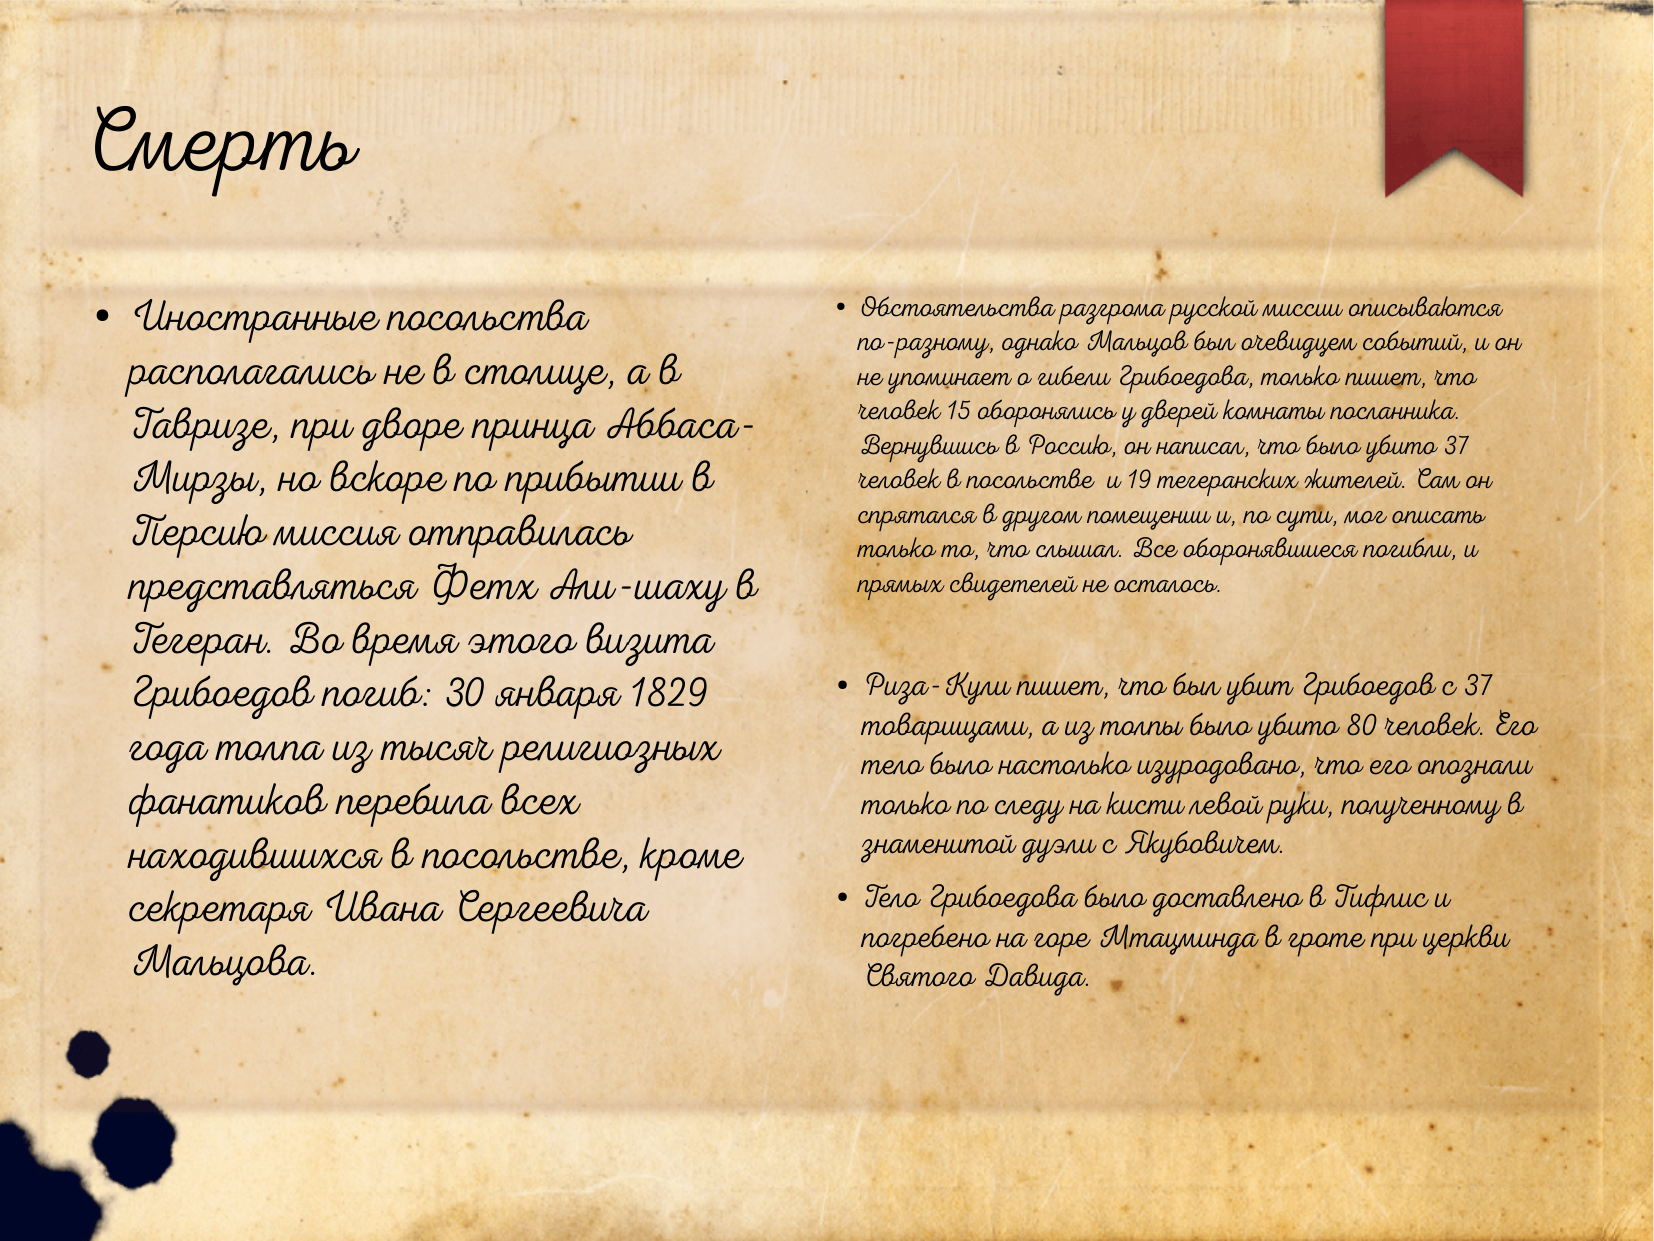

# Смерть
Иностранные посольства располагались не в столице, а в Тавризе, при дворе принца Аббаса-Мирзы, но вскоре по прибытии в Персию миссия отправилась представляться Фетх Али-шаху в Тегеран. Во время этого визита Грибоедов погиб: 30 января 1829 года толпа из тысяч религиозных фанатиков перебила всех находившихся в посольстве, кроме секретаря Ивана Сергеевича Мальцова.
Обстоятельства разгрома русской миссии описываются по-разному, однако Мальцов был очевидцем событий, и он не упоминает о гибели Грибоедова, только пишет, что человек 15 оборонялись у дверей комнаты посланника. Вернувшись в Россию, он написал, что было убито 37 человек в посольстве и 19 тегеранских жителей. Сам он спрятался в другом помещении и, по сути, мог описать только то, что слышал. Все оборонявшиеся погибли, и прямых свидетелей не осталось.
Риза-Кули пишет, что был убит Грибоедов с 37 товарищами, а из толпы было убито 80 человек. Его тело было настолько изуродовано, что его опознали только по следу на кисти левой руки, полученному в знаменитой дуэли с Якубовичем.
Тело Грибоедова было доставлено в Тифлис и погребено на горе Мтацминда в гроте при церкви Святого Давида.